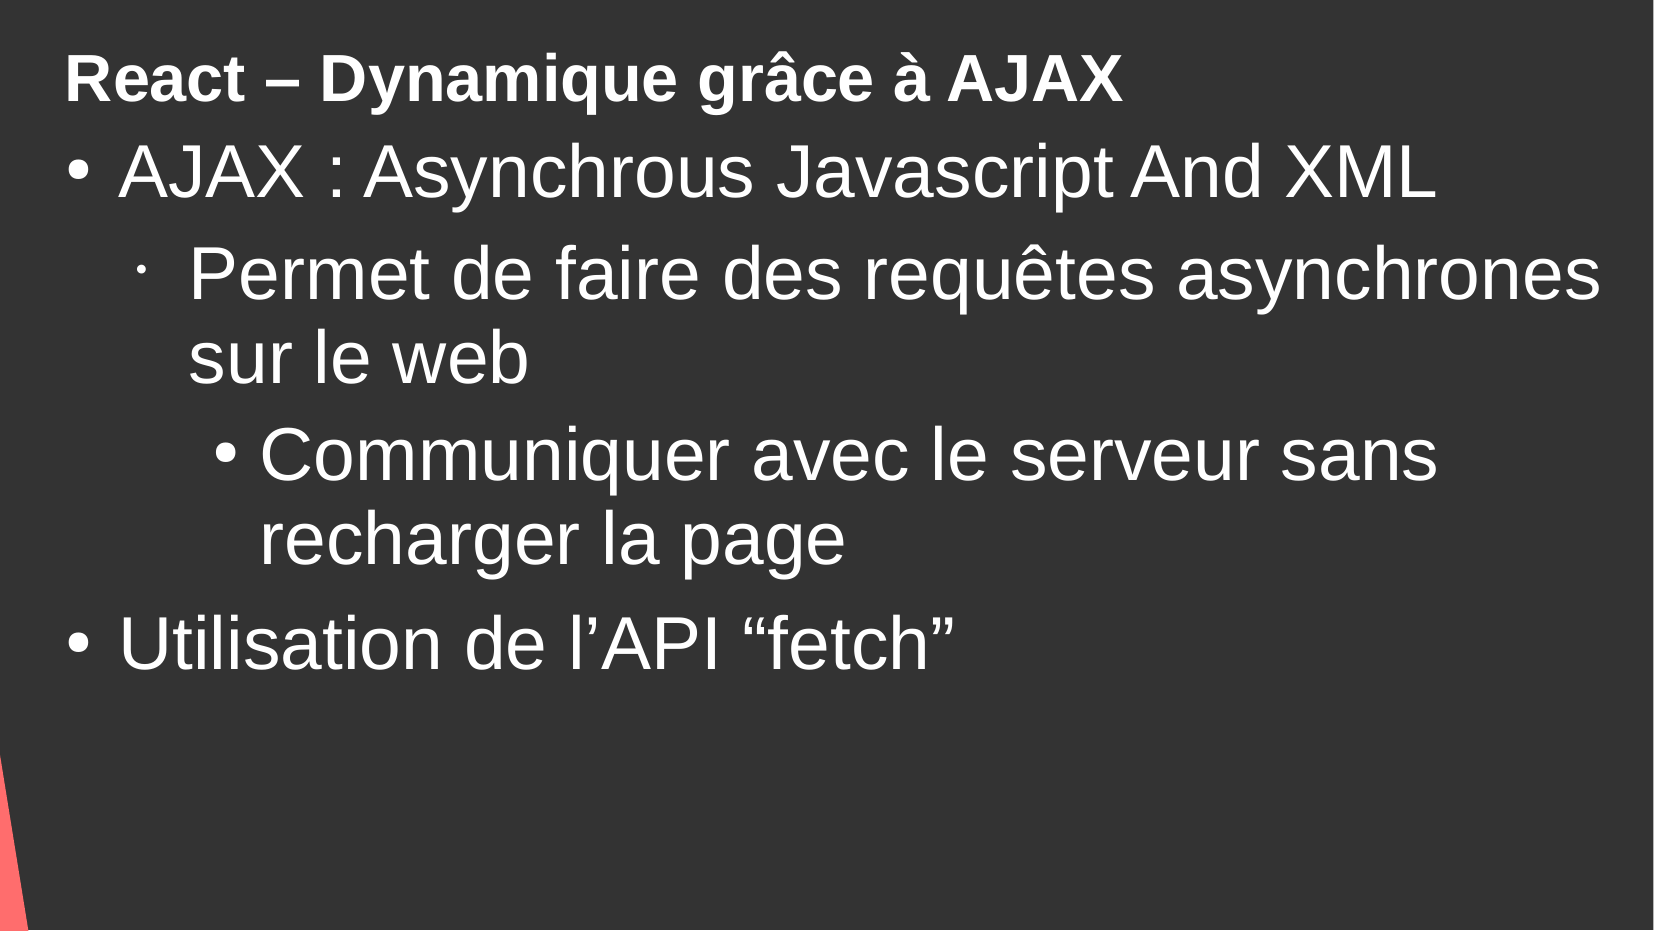

# React – Dynamique grâce à AJAX
AJAX : Asynchrous Javascript And XML
Permet de faire des requêtes asynchrones sur le web
Communiquer avec le serveur sans recharger la page
Utilisation de l’API “fetch”